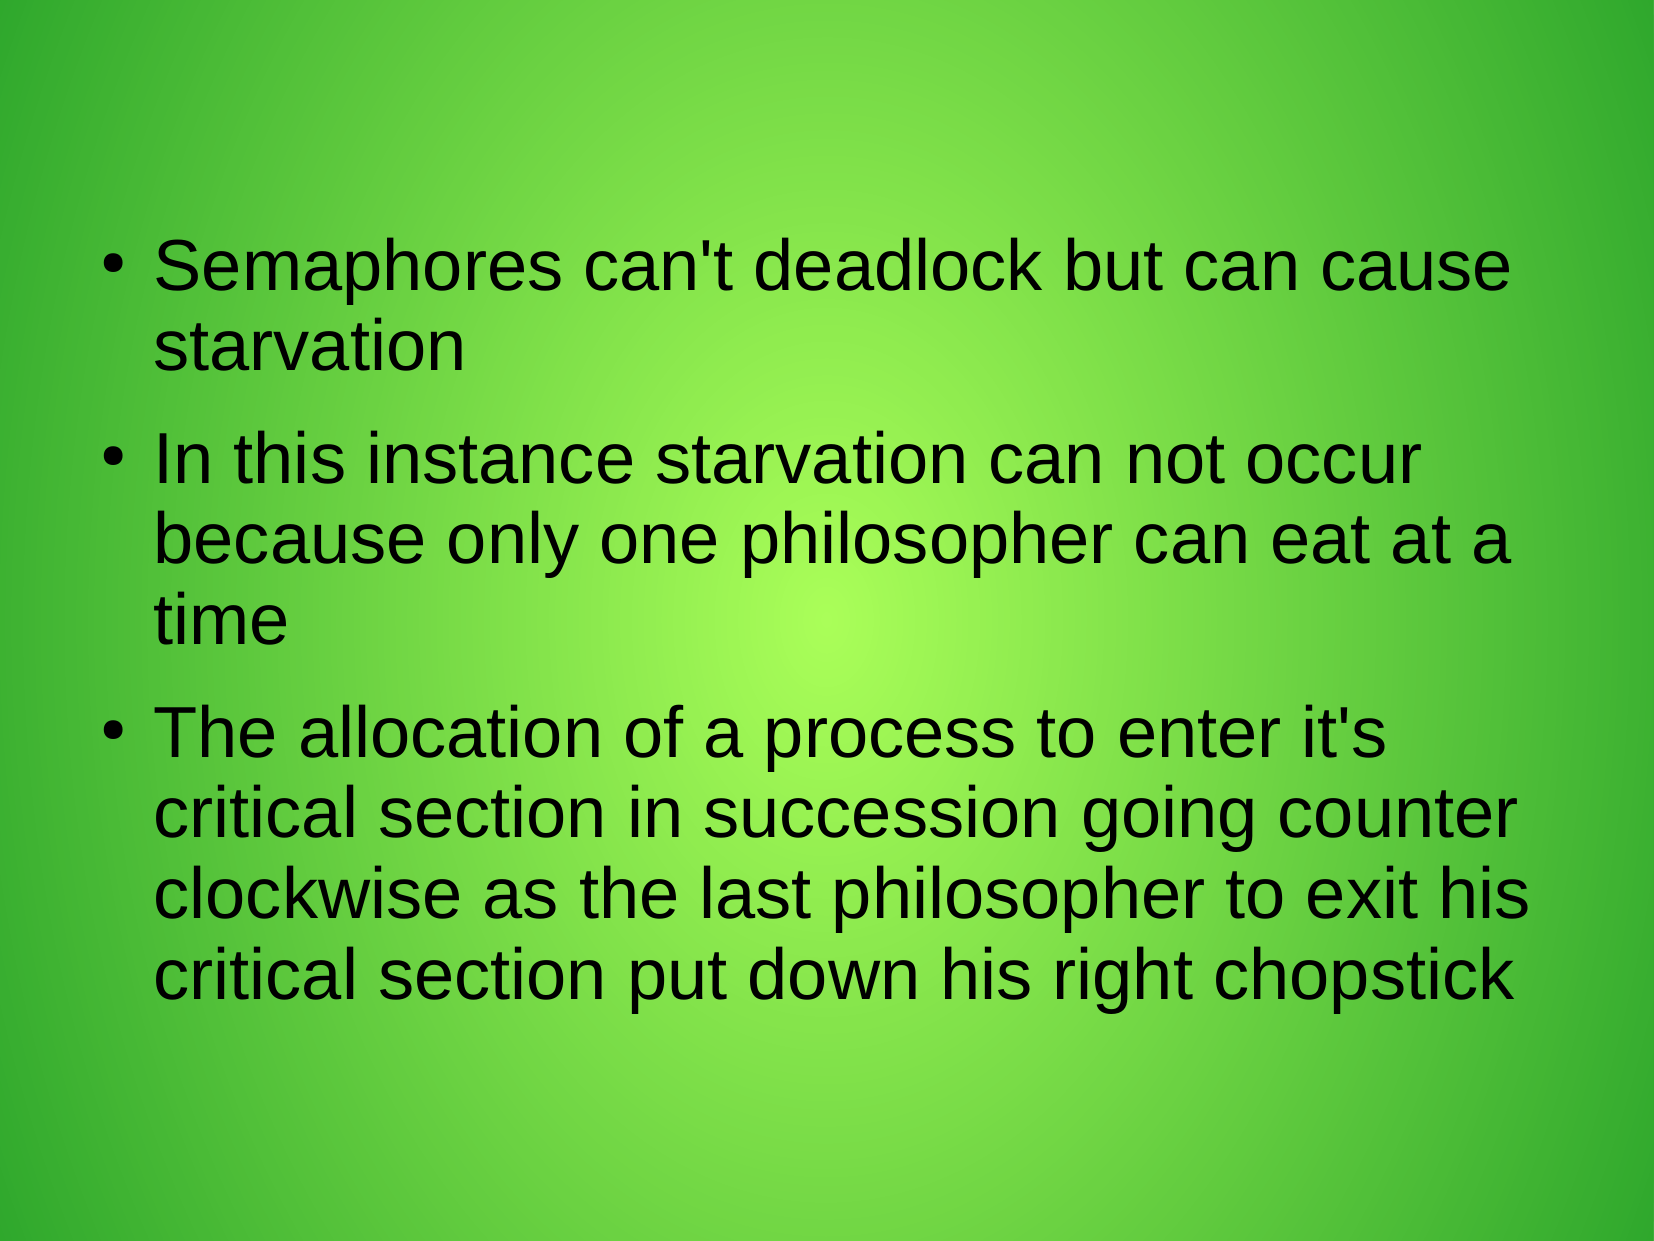

# Semaphores can't deadlock but can cause starvation
In this instance starvation can not occur because only one philosopher can eat at a time
The allocation of a process to enter it's critical section in succession going counter clockwise as the last philosopher to exit his critical section put down his right chopstick